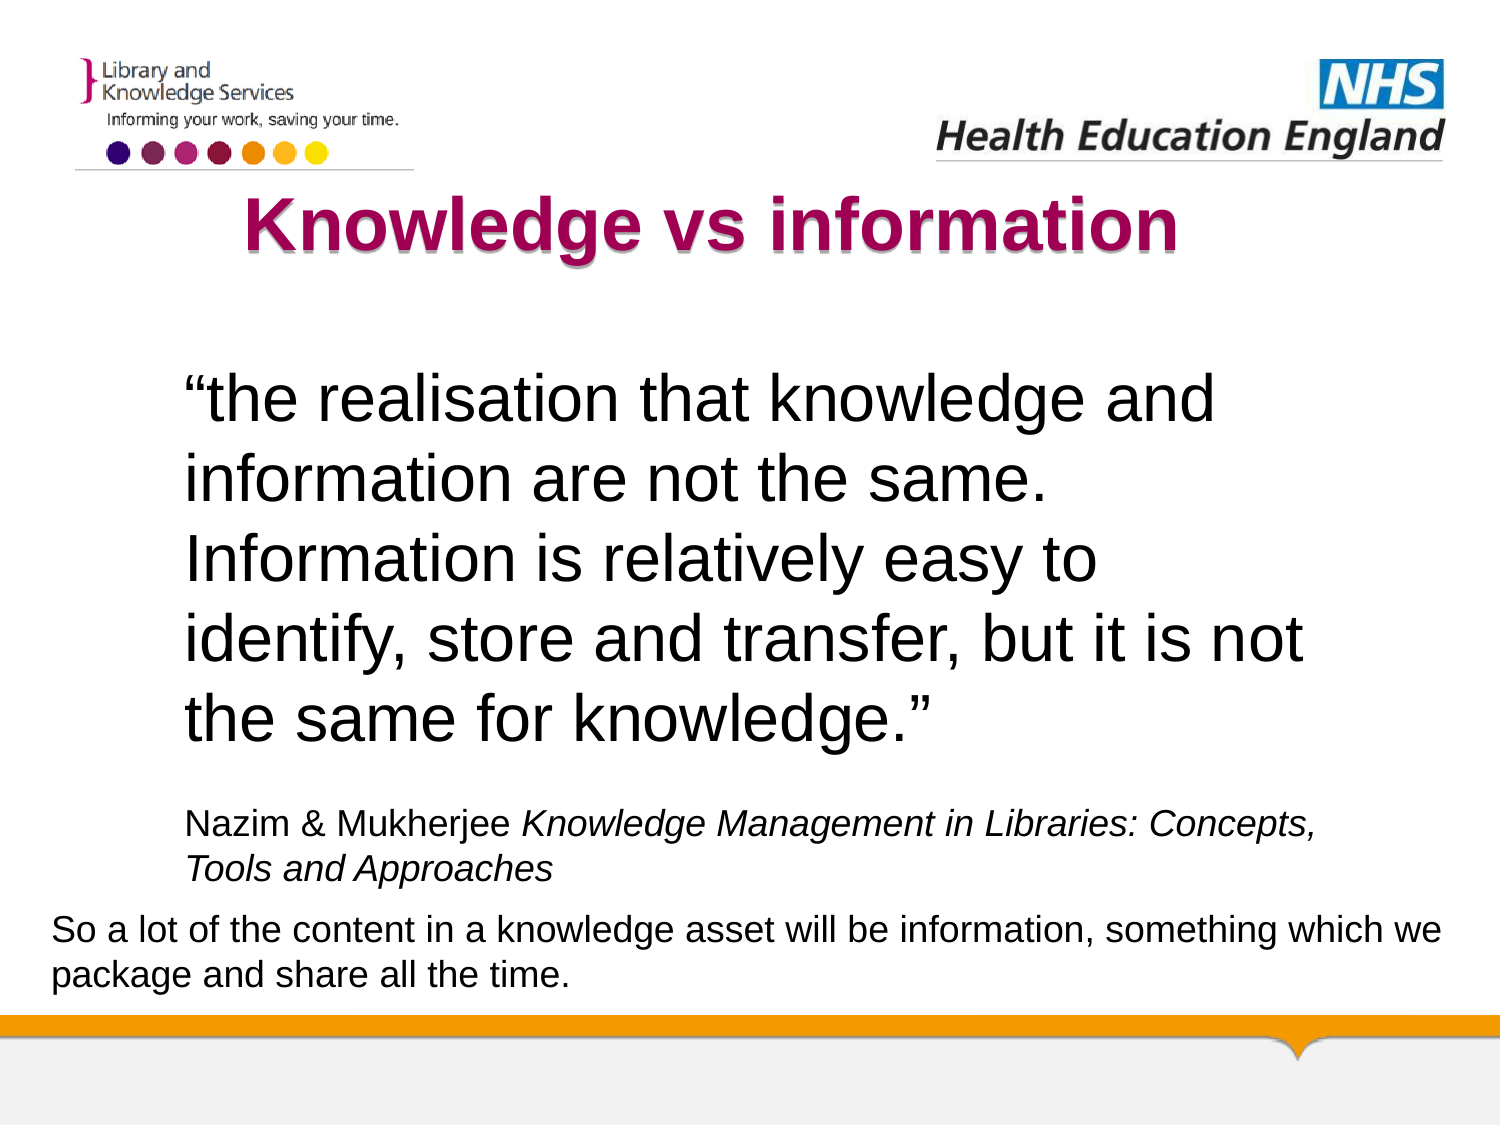

# Knowledge vs information
“the realisation that knowledge and information are not the same. Information is relatively easy to identify, store and transfer, but it is not the same for knowledge.”
Nazim & Mukherjee Knowledge Management in Libraries: Concepts, Tools and Approaches
So a lot of the content in a knowledge asset will be information, something which we package and share all the time.